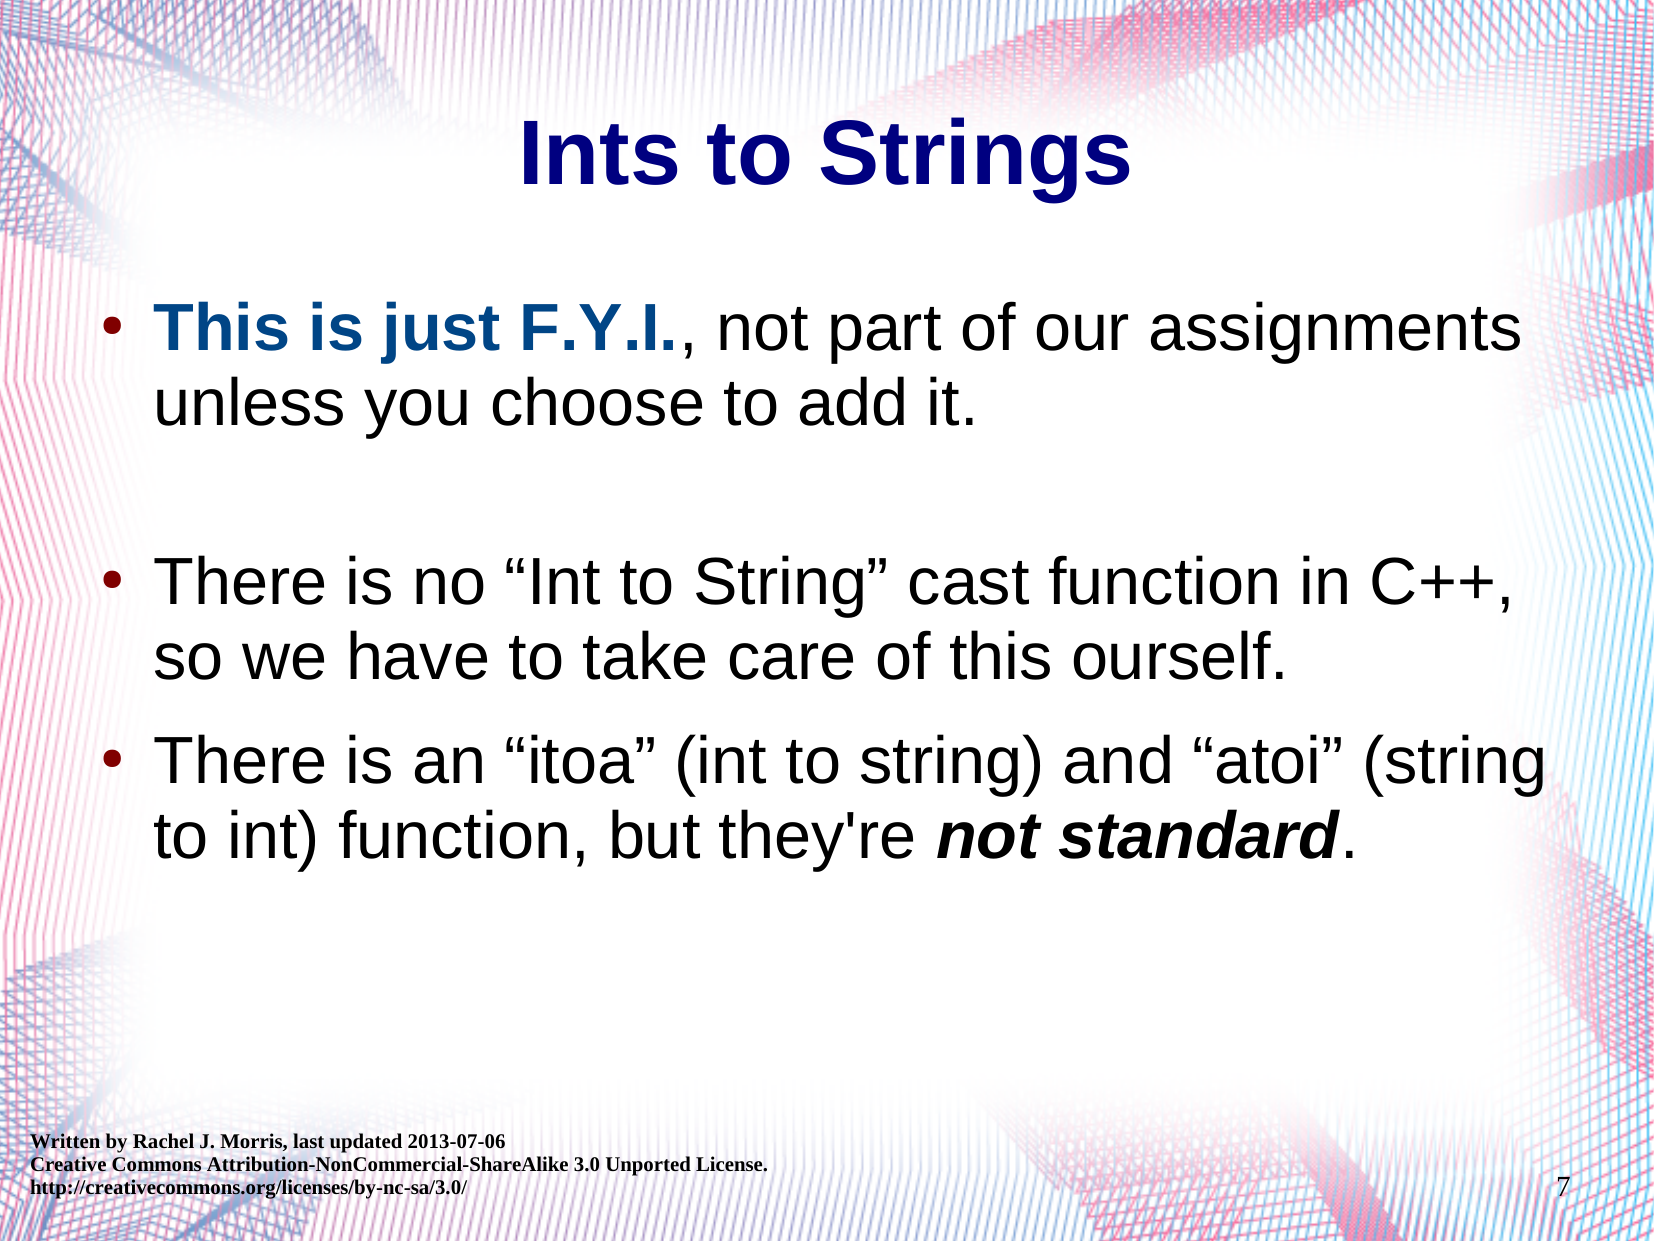

# Ints to Strings
This is just F.Y.I., not part of our assignments unless you choose to add it.
There is no “Int to String” cast function in C++, so we have to take care of this ourself.
There is an “itoa” (int to string) and “atoi” (string to int) function, but they're not standard.
7